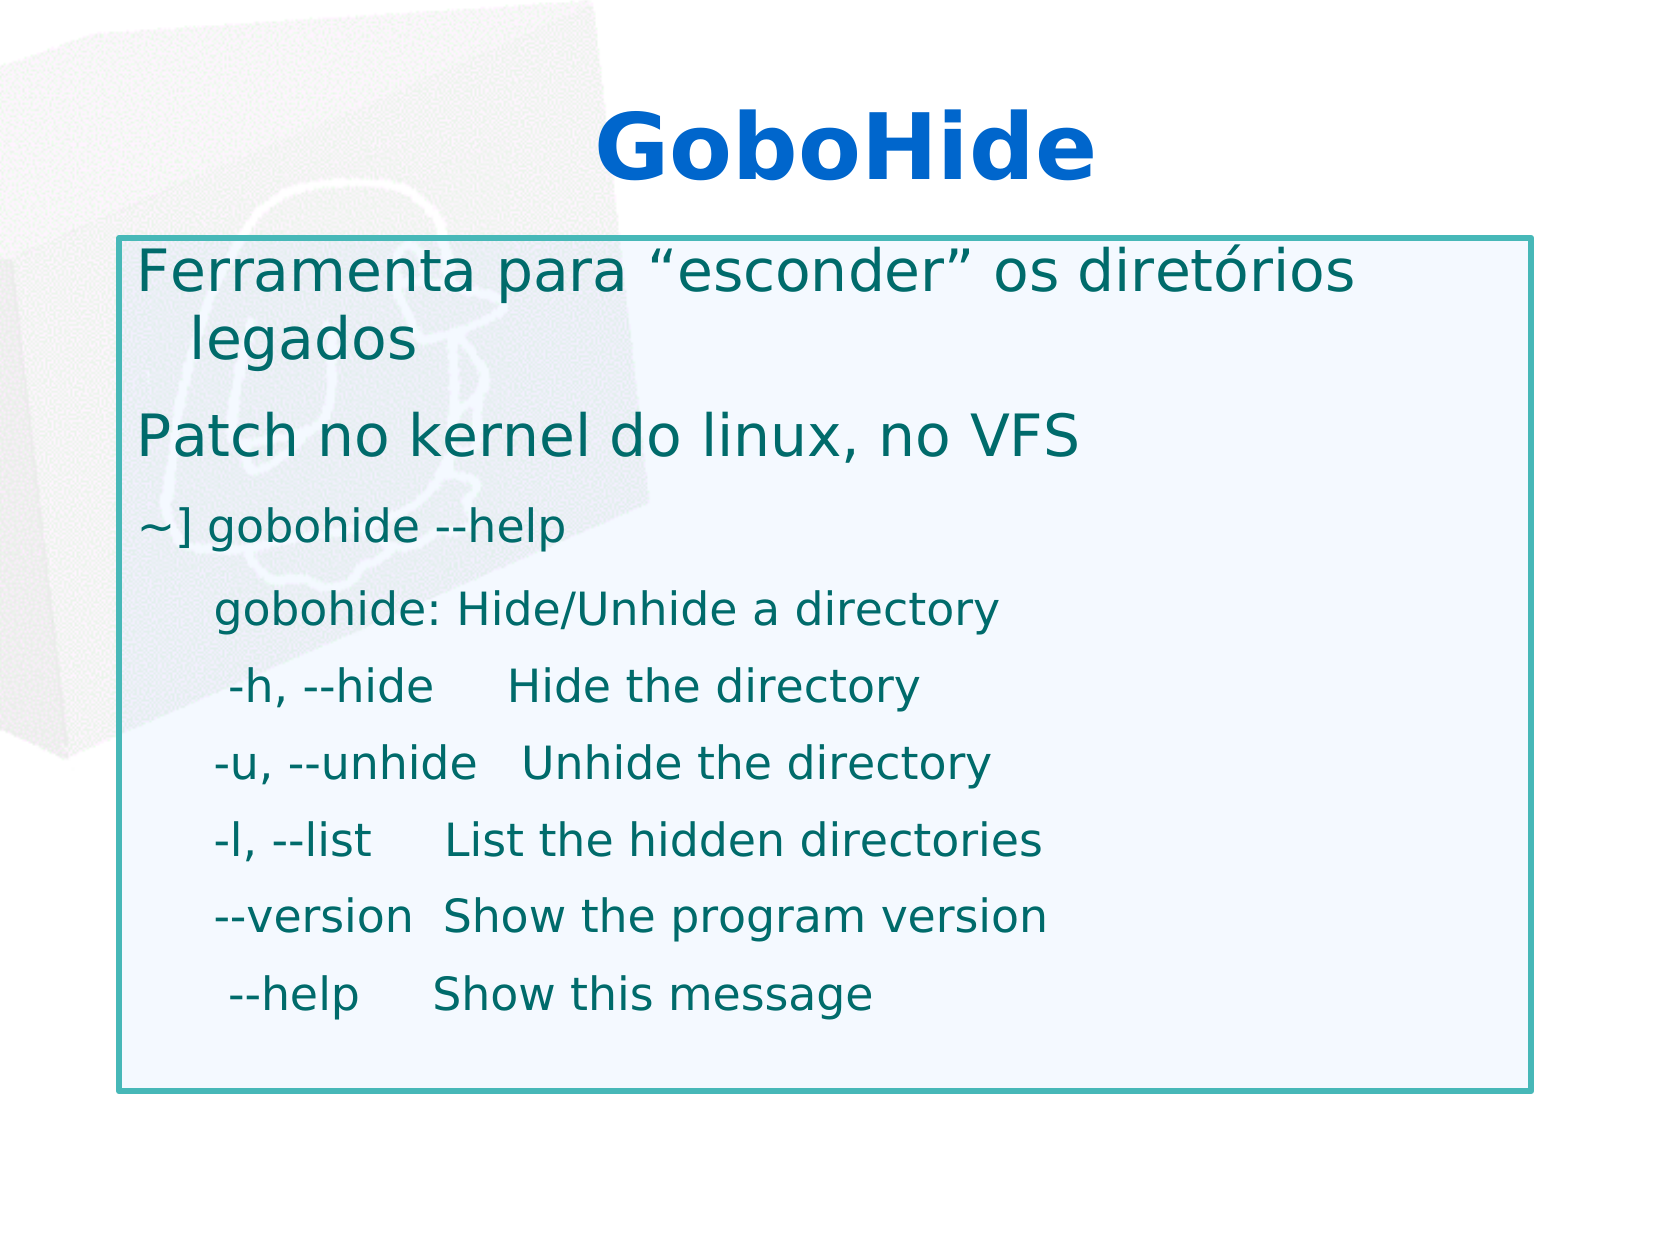

# GoboHide
Ferramenta para “esconder” os diretórios legados
Patch no kernel do linux, no VFS
~] gobohide --help
gobohide: Hide/Unhide a directory
 -h, --hide Hide the directory
-u, --unhide Unhide the directory
-l, --list List the hidden directories
--version Show the program version
 --help Show this message